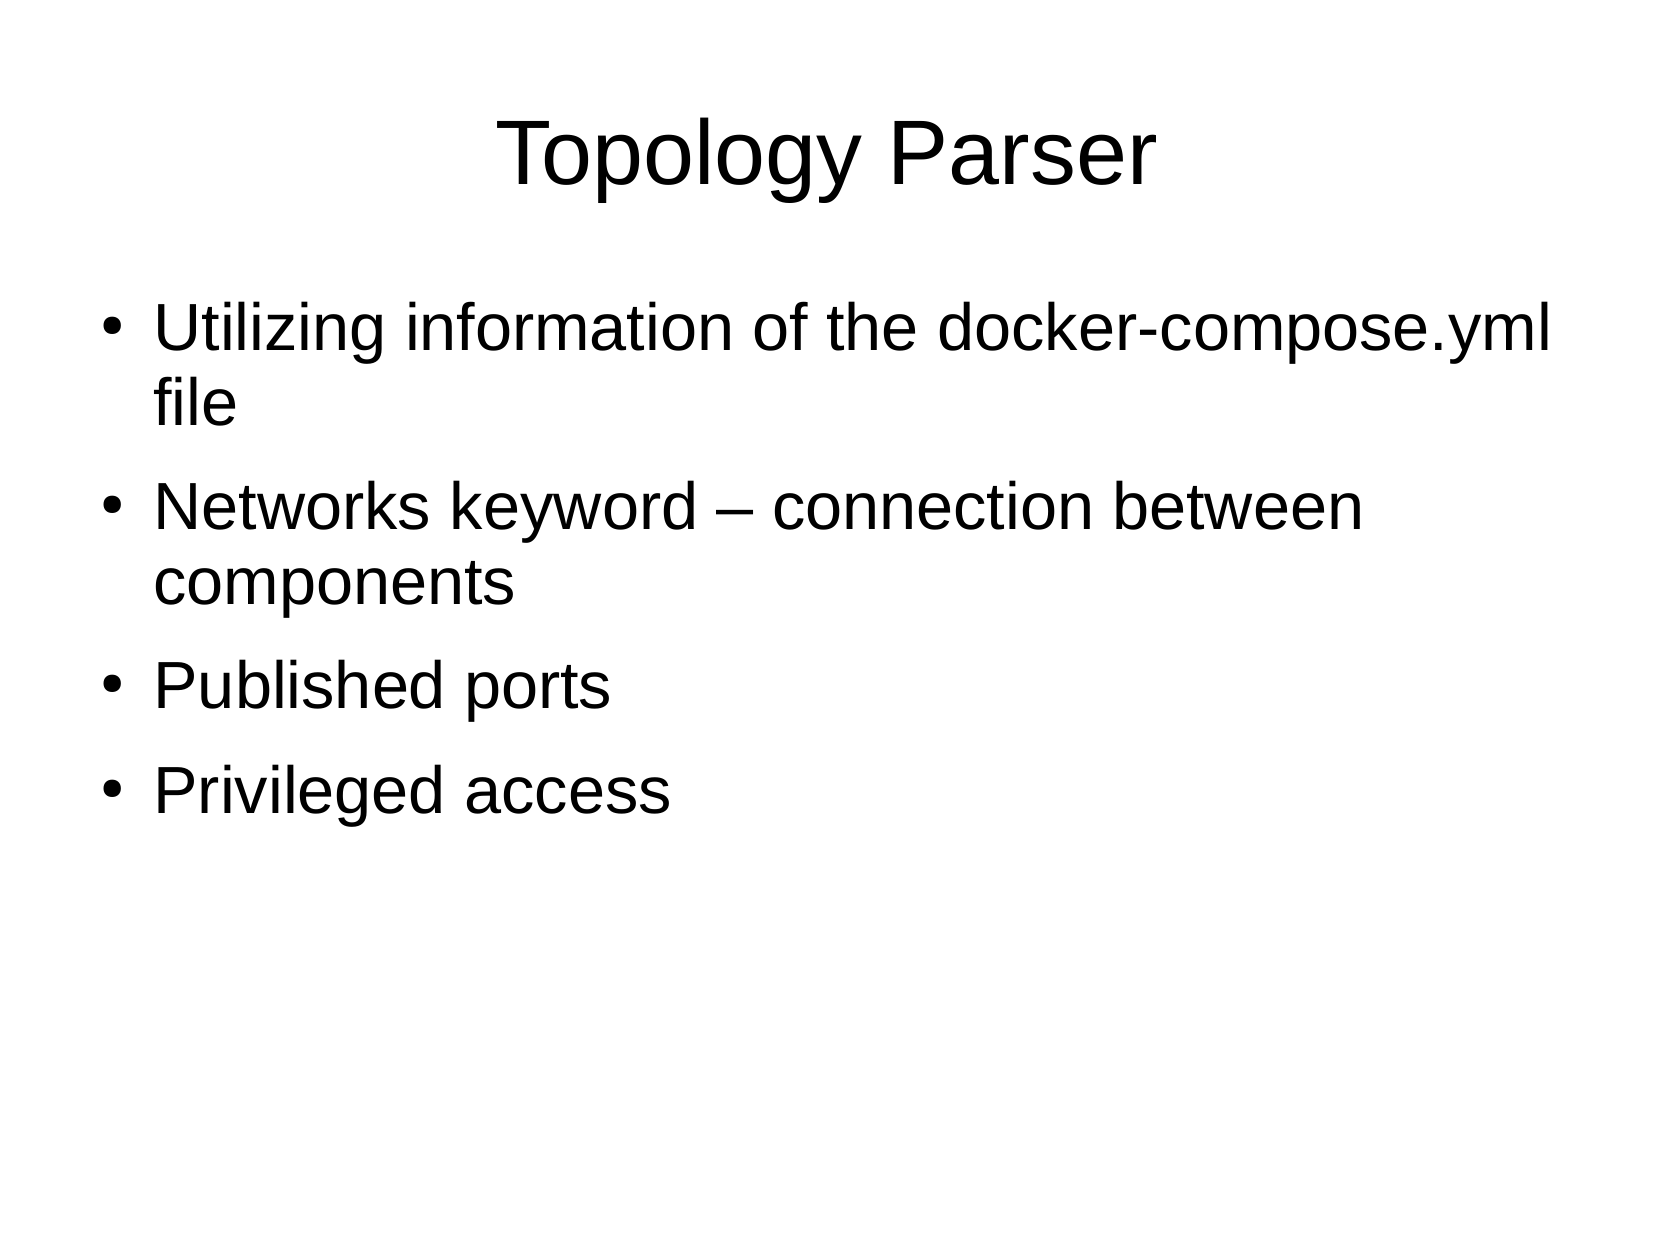

# Topology Parser
Utilizing information of the docker-compose.yml file
Networks keyword – connection between components
Published ports
Privileged access